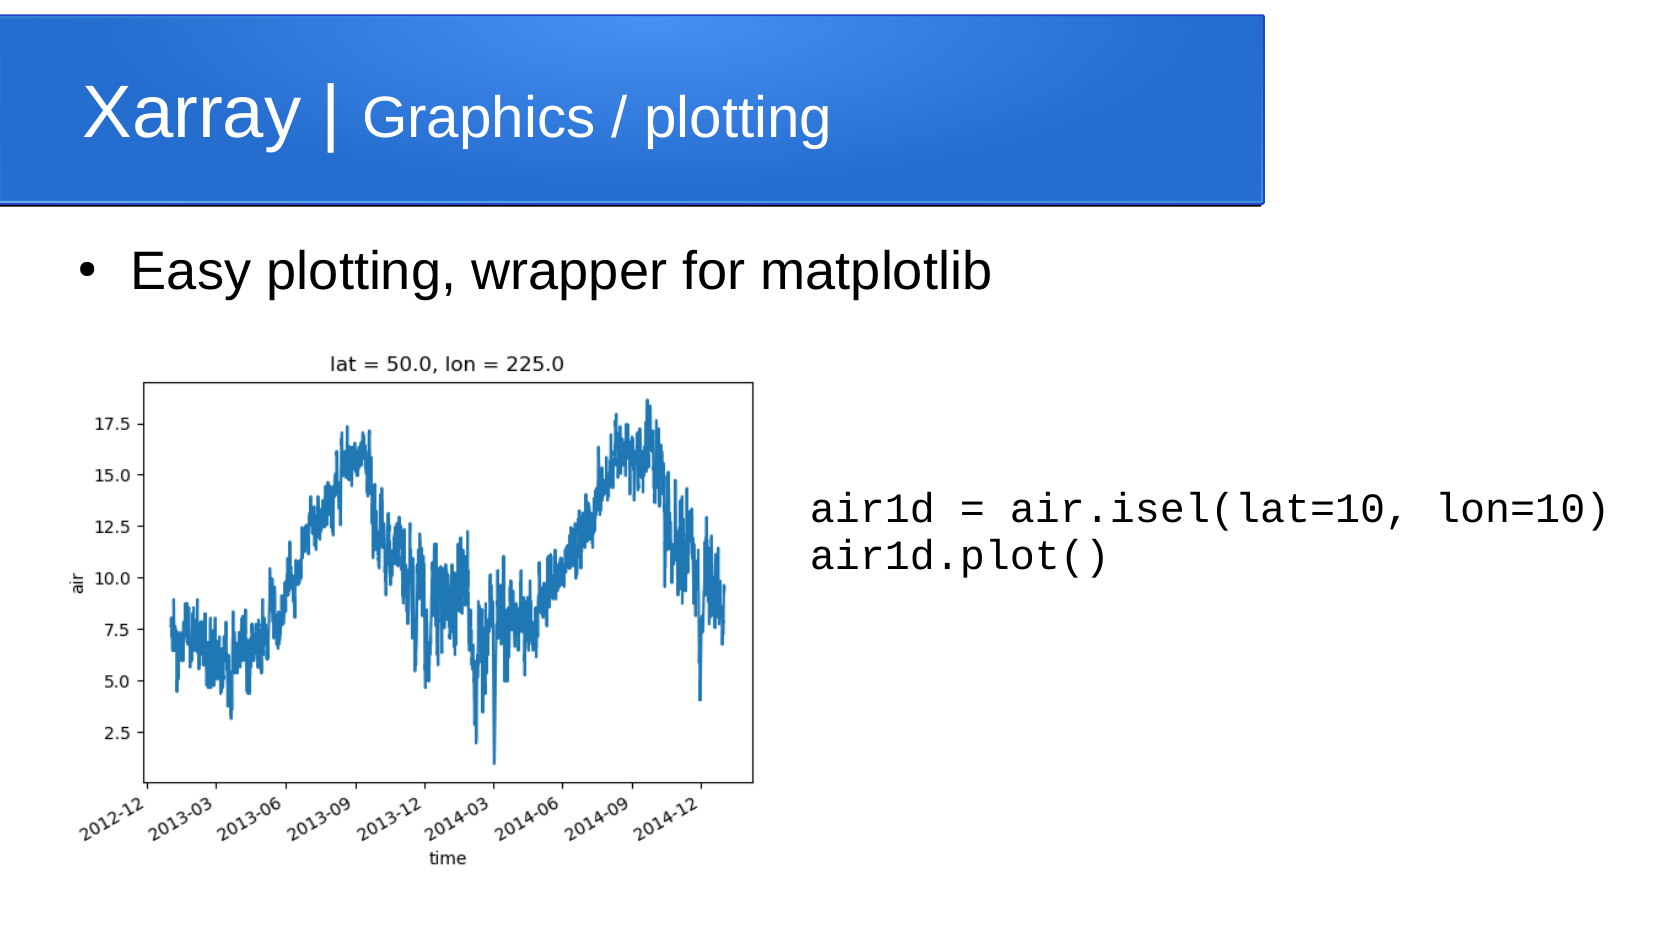

# Xarray | Graphics / plotting
Easy plotting, wrapper for matplotlib
air1d = air.isel(lat=10, lon=10)
air1d.plot()